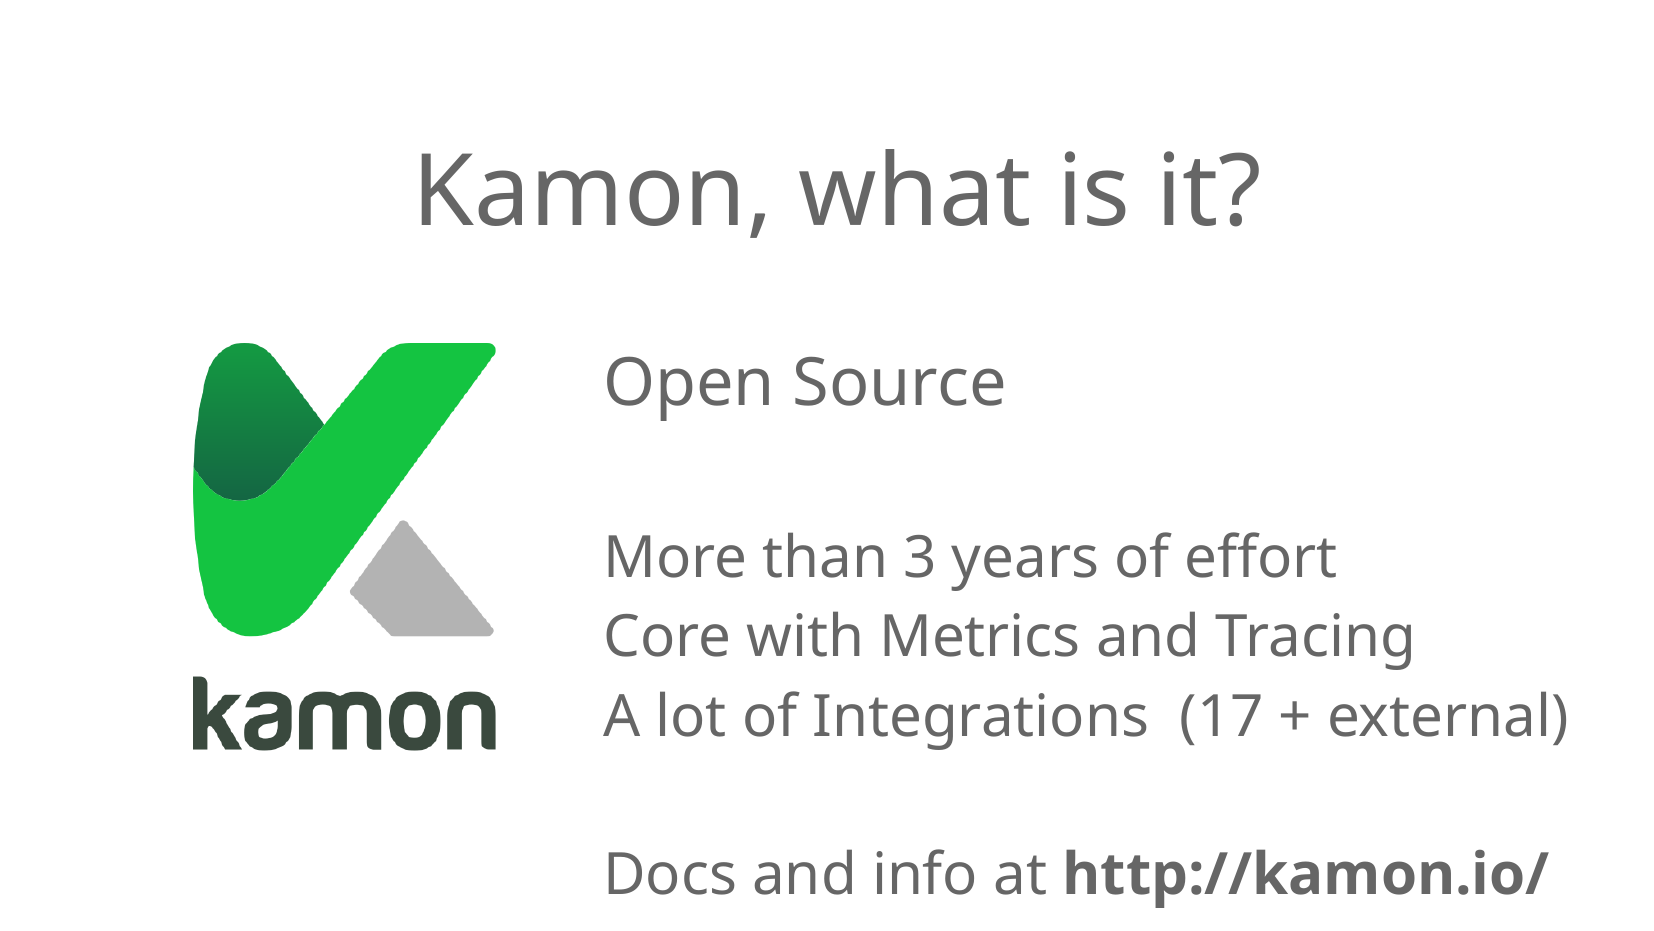

Kamon, what is it?
Open Source
More than 3 years of effort
Core with Metrics and Tracing
A lot of Integrations (17 + external)
Docs and info at http://kamon.io/